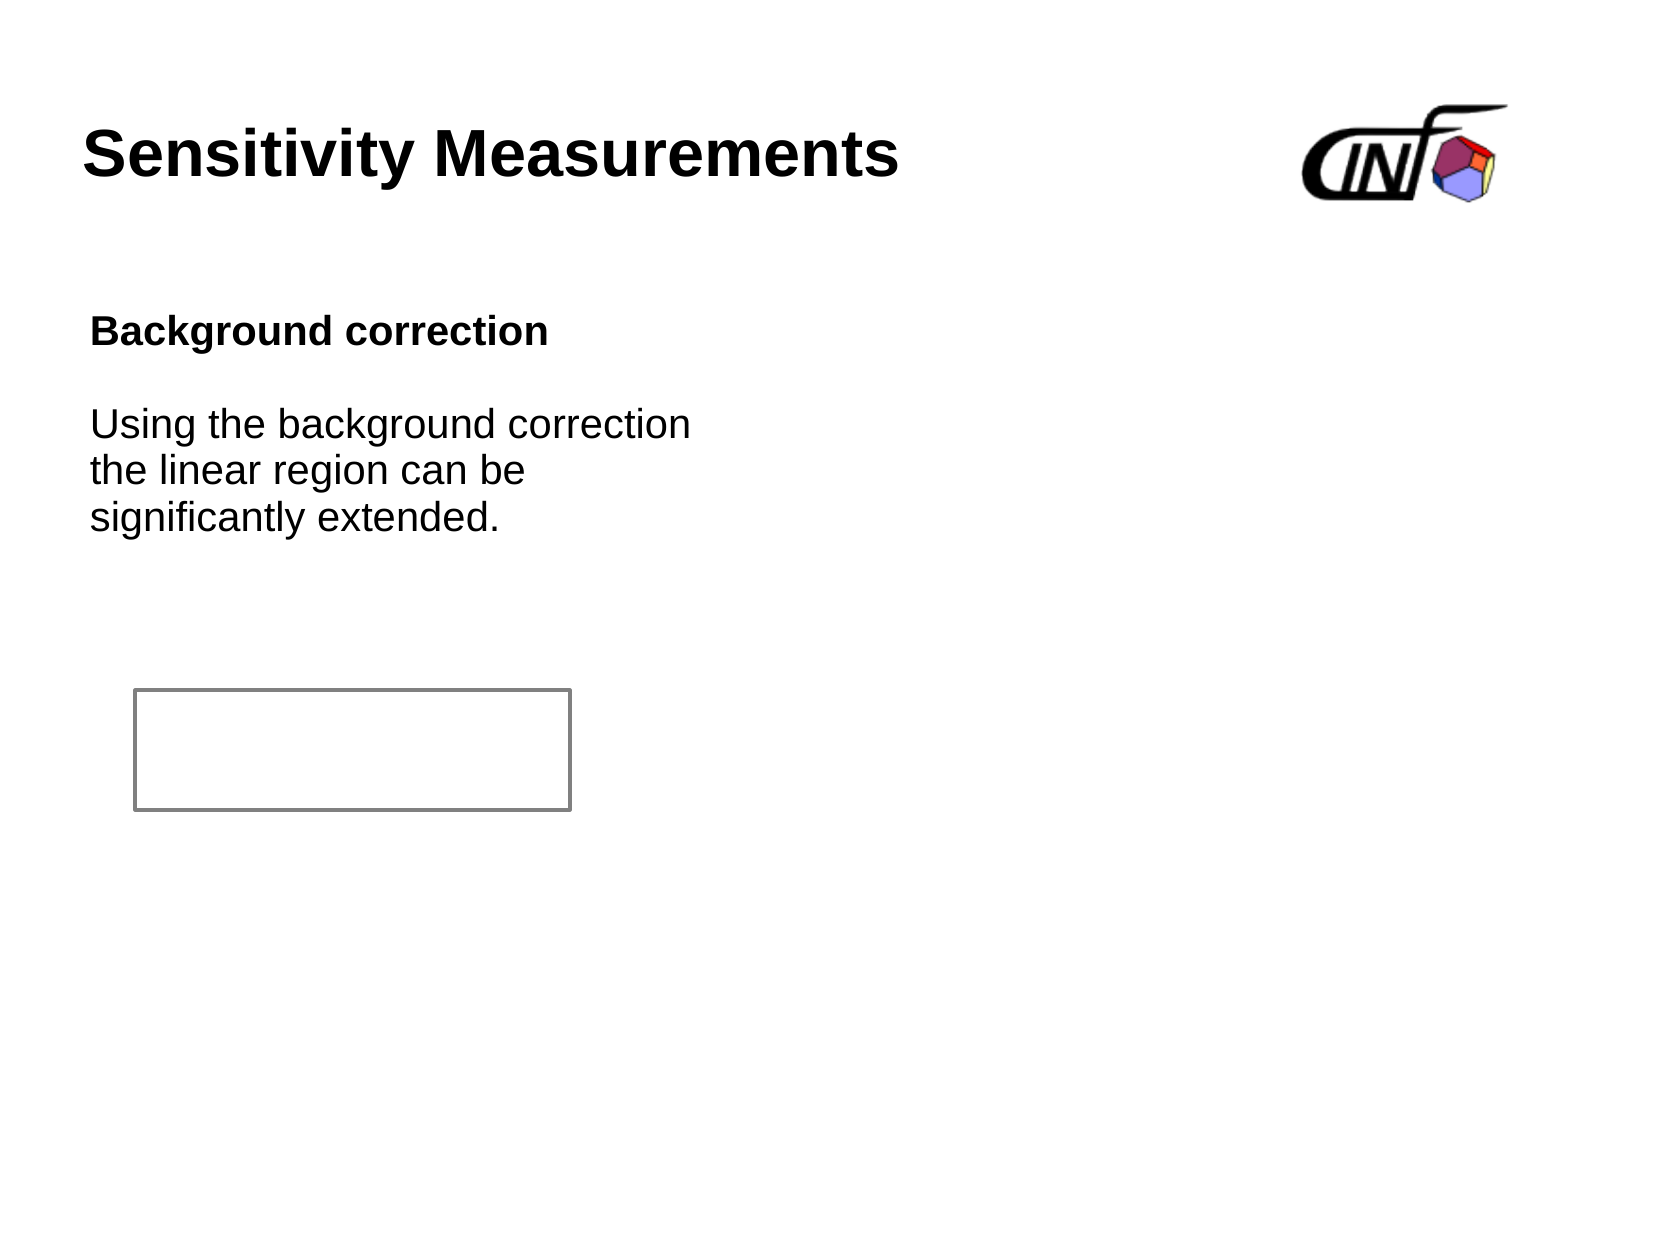

# Sensitivity Measurements
Background correction
Using the background correction
the linear region can be significantly extended.